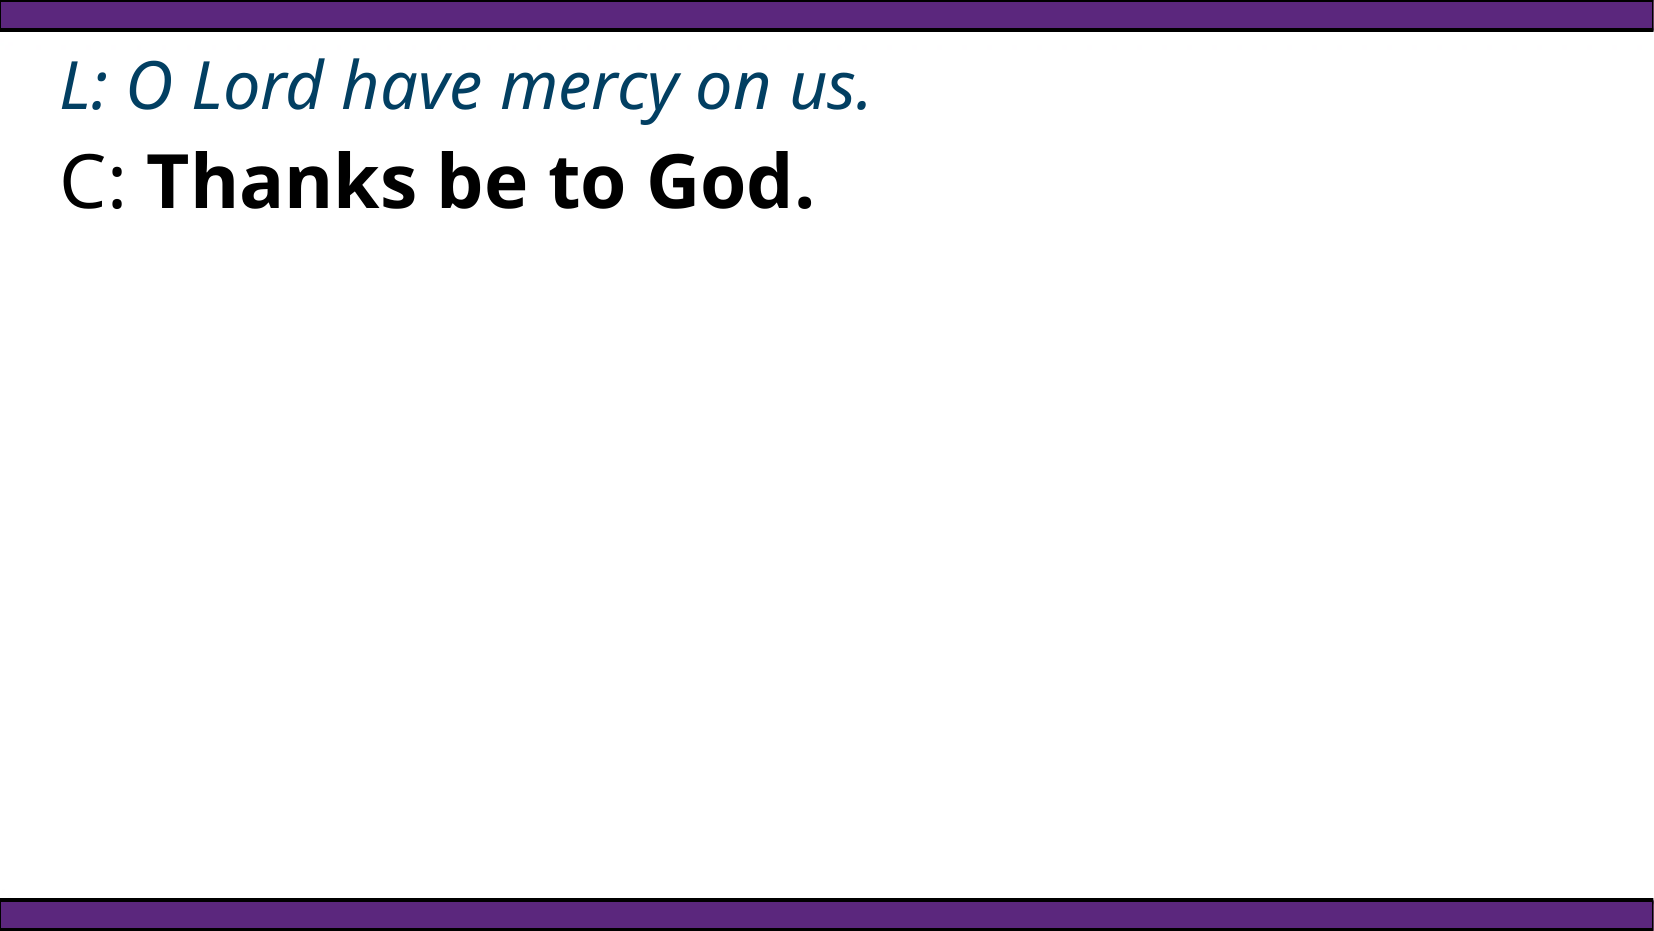

L: O Lord have mercy on us.
C: Thanks be to God.